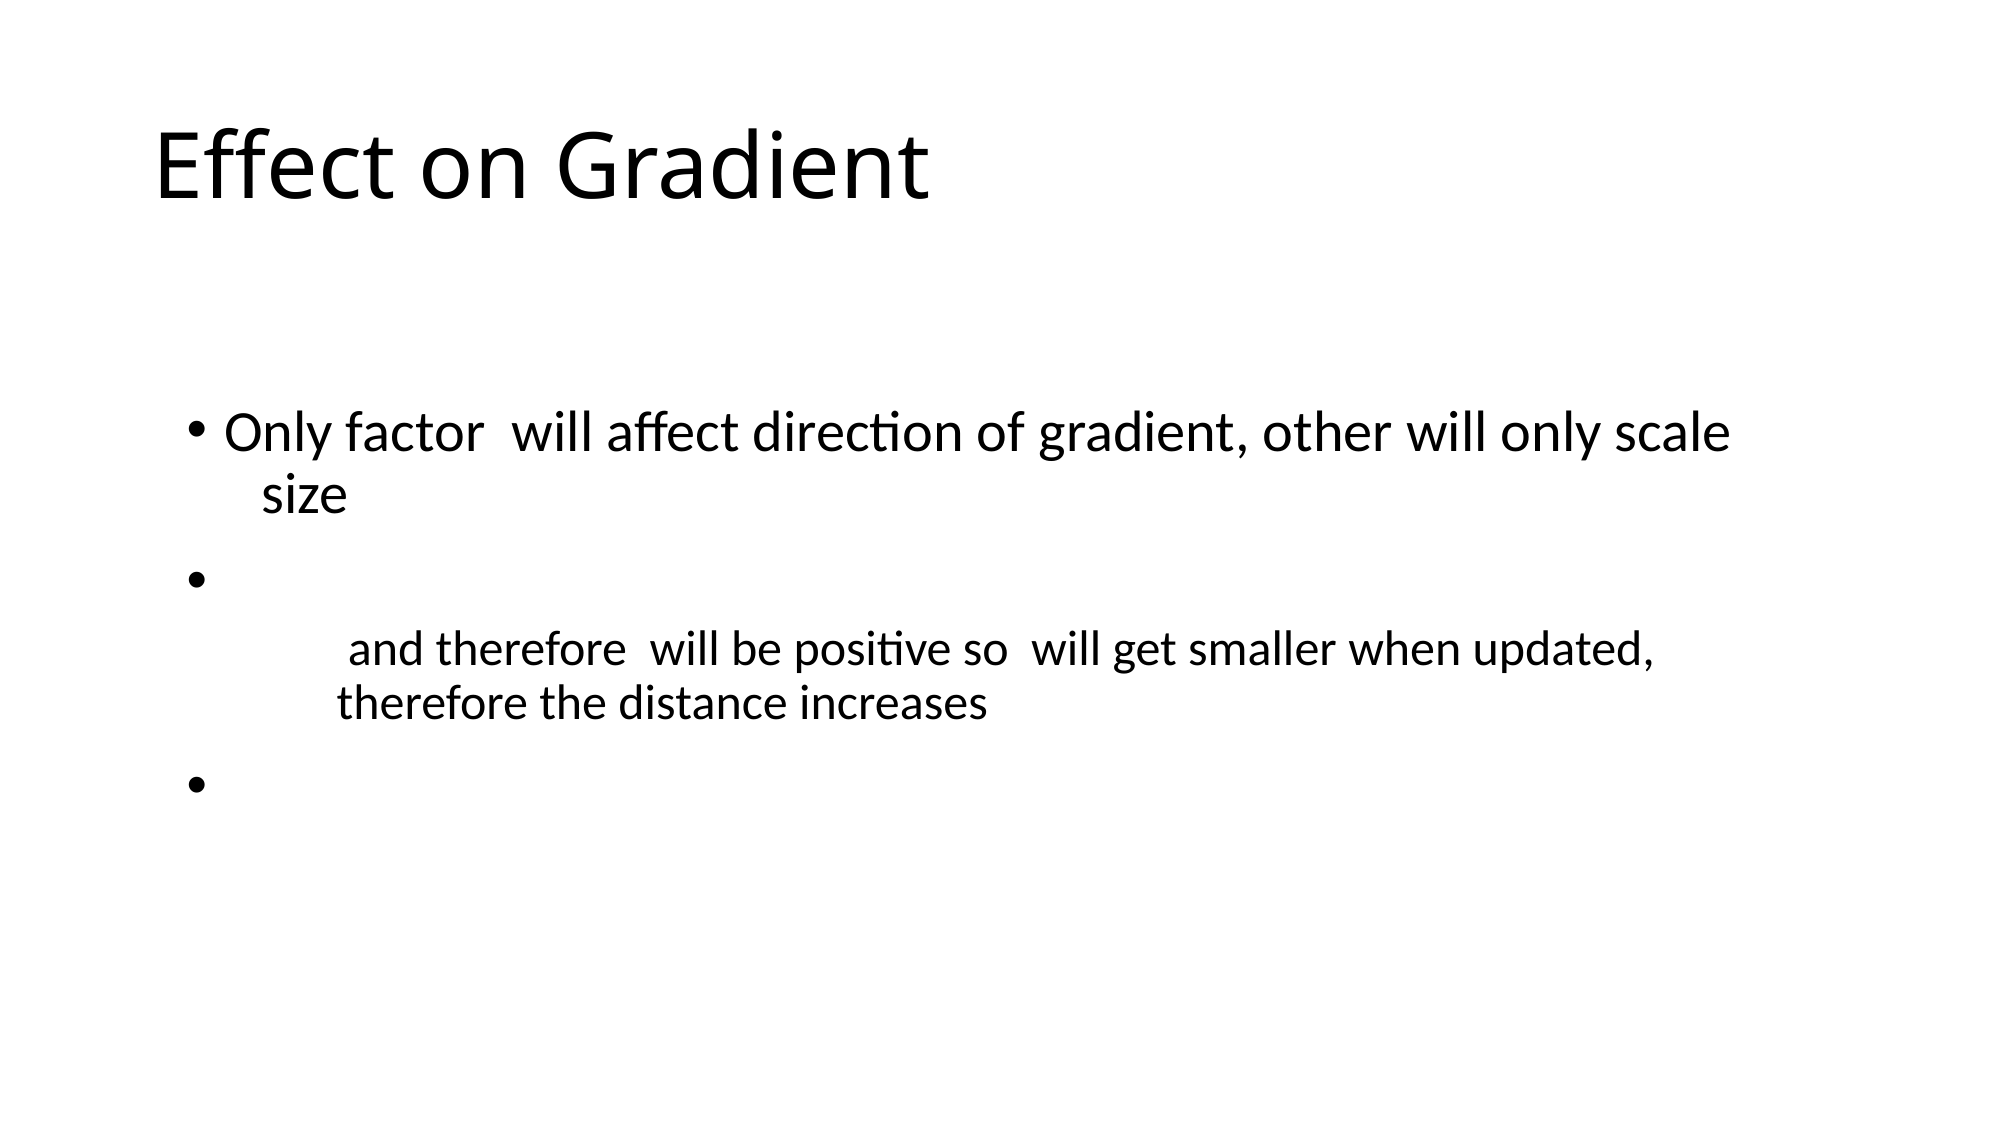

# Effect on Gradient
Only factor will affect direction of gradient, other will only scale size
 and therefore will be positive so will get smaller when updated, therefore the distance increases